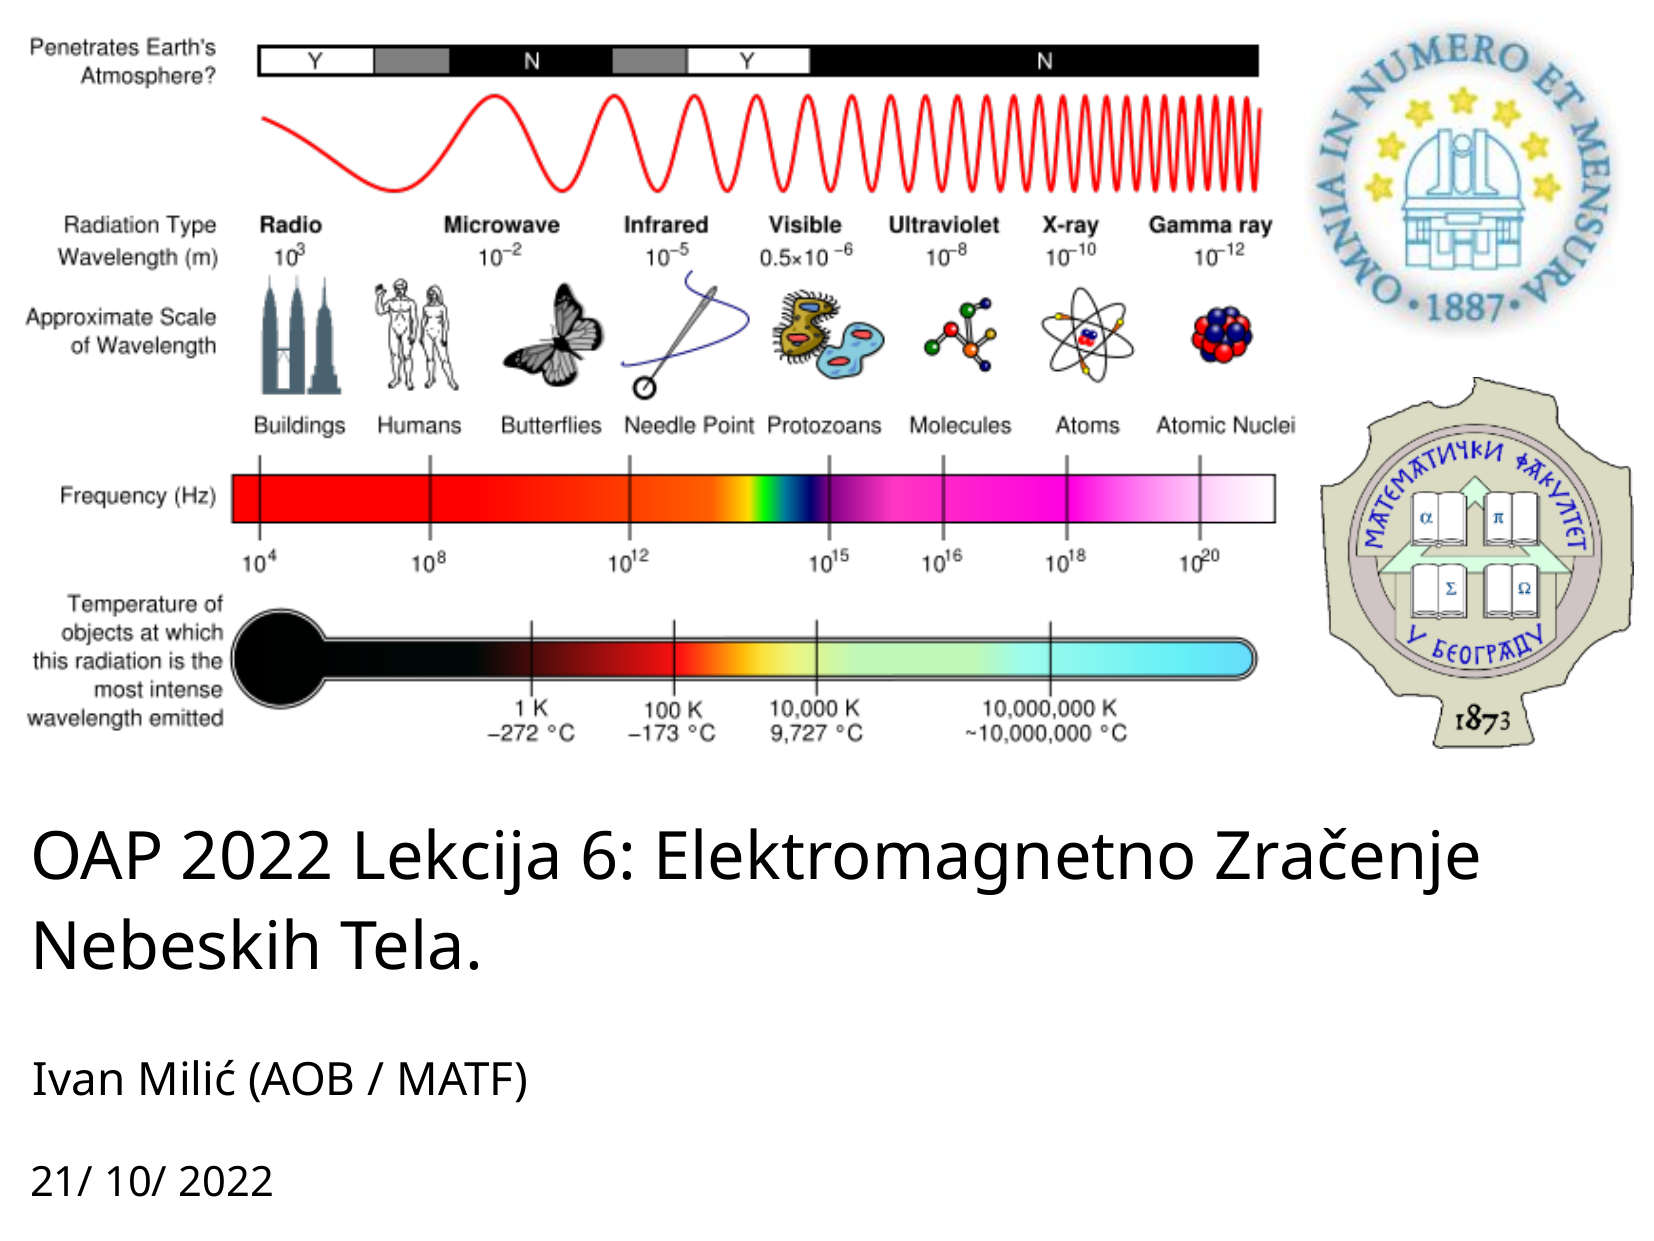

OAP 2022 Lekcija 6: Elektromagnetno Zračenje Nebeskih Tela.
Ivan Milić (AOB / MATF)
# 21/ 10/ 2022